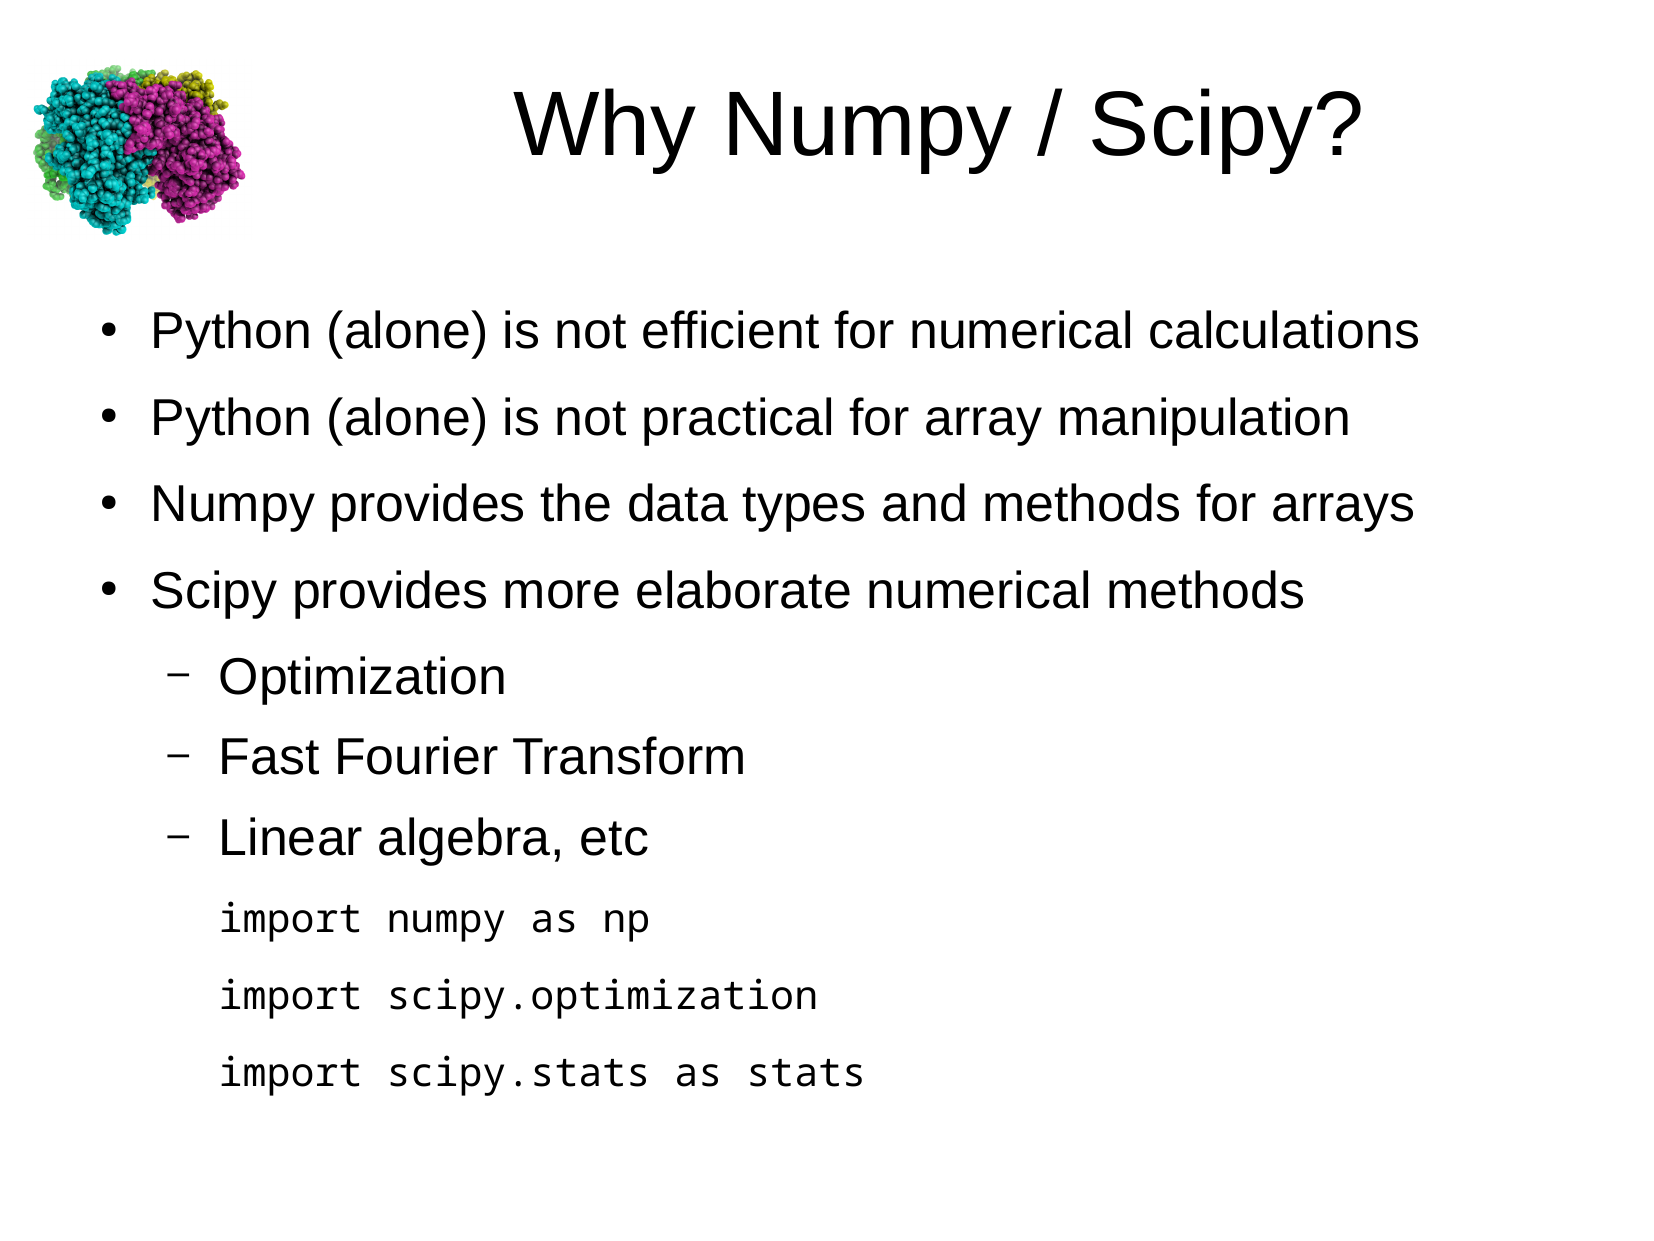

# Why Numpy / Scipy?
Python (alone) is not efficient for numerical calculations
Python (alone) is not practical for array manipulation
Numpy provides the data types and methods for arrays
Scipy provides more elaborate numerical methods
Optimization
Fast Fourier Transform
Linear algebra, etc
import numpy as np
import scipy.optimization
import scipy.stats as stats